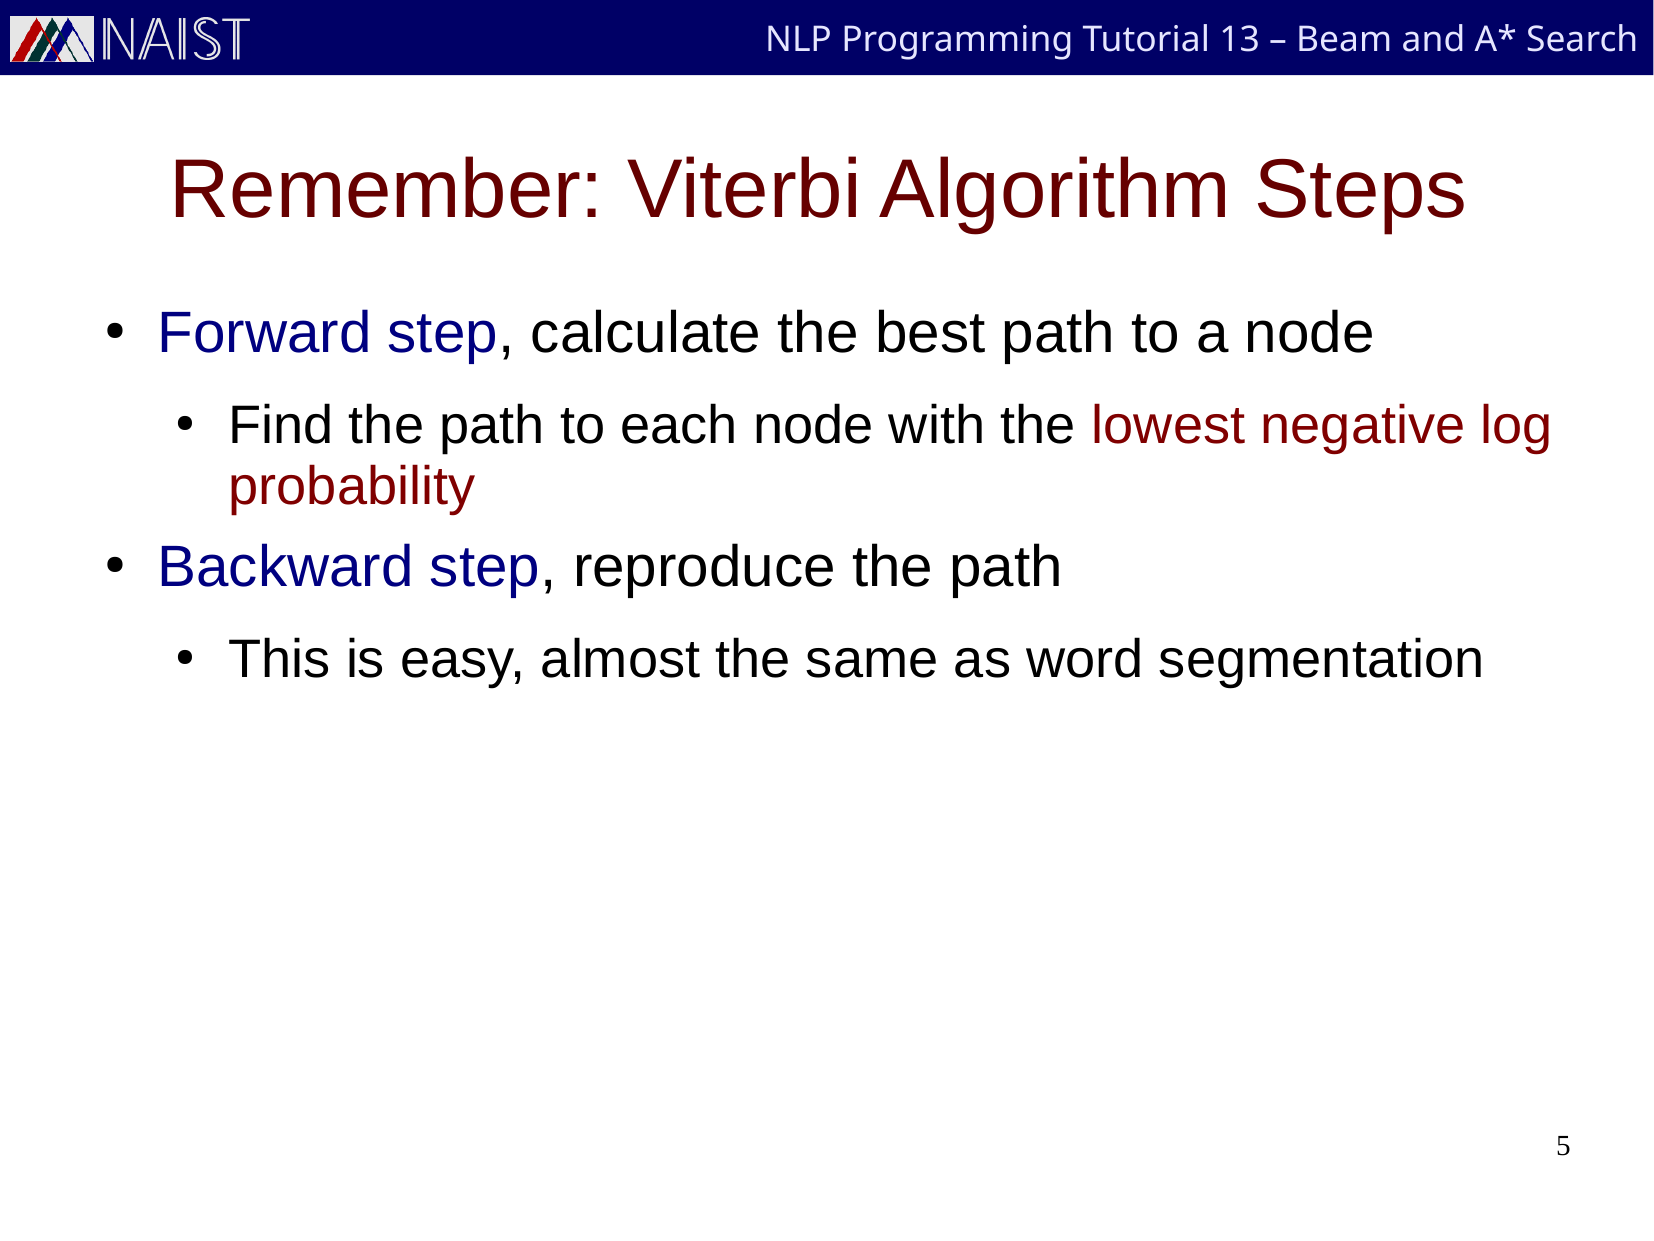

# Remember: Viterbi Algorithm Steps
Forward step, calculate the best path to a node
Find the path to each node with the lowest negative log probability
Backward step, reproduce the path
This is easy, almost the same as word segmentation
5